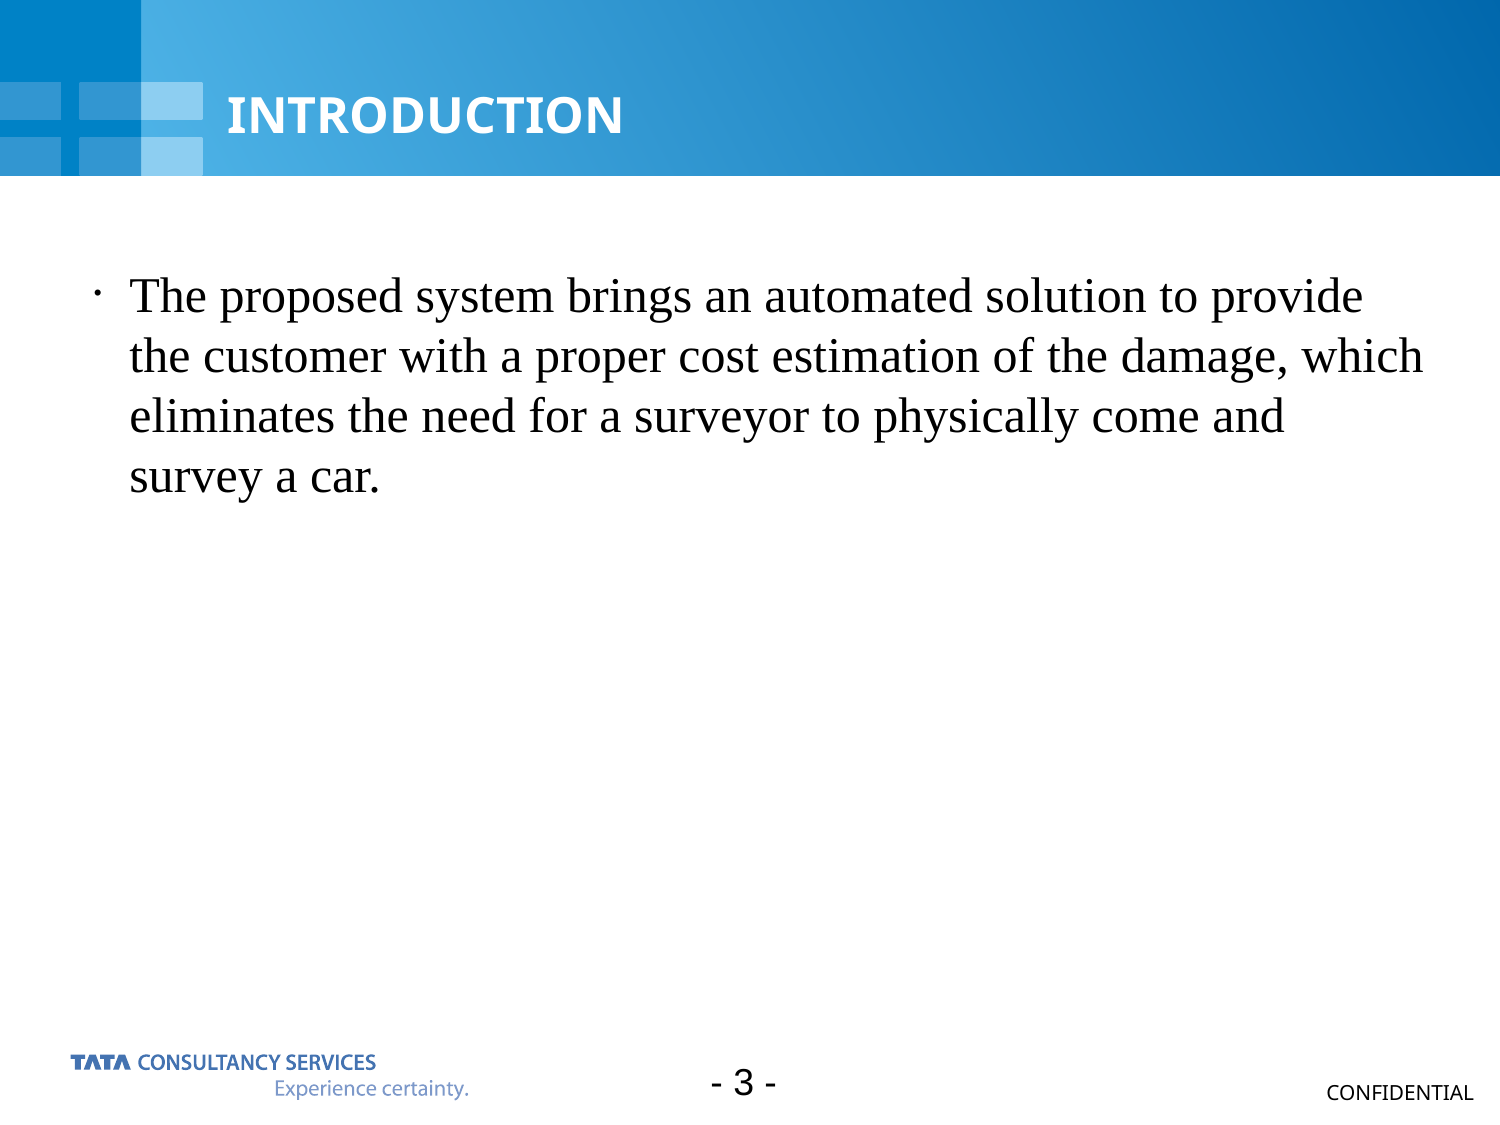

# INTRODUCTION
The proposed system brings an automated solution to provide the customer with a proper cost estimation of the damage, which eliminates the need for a surveyor to physically come and survey a car.